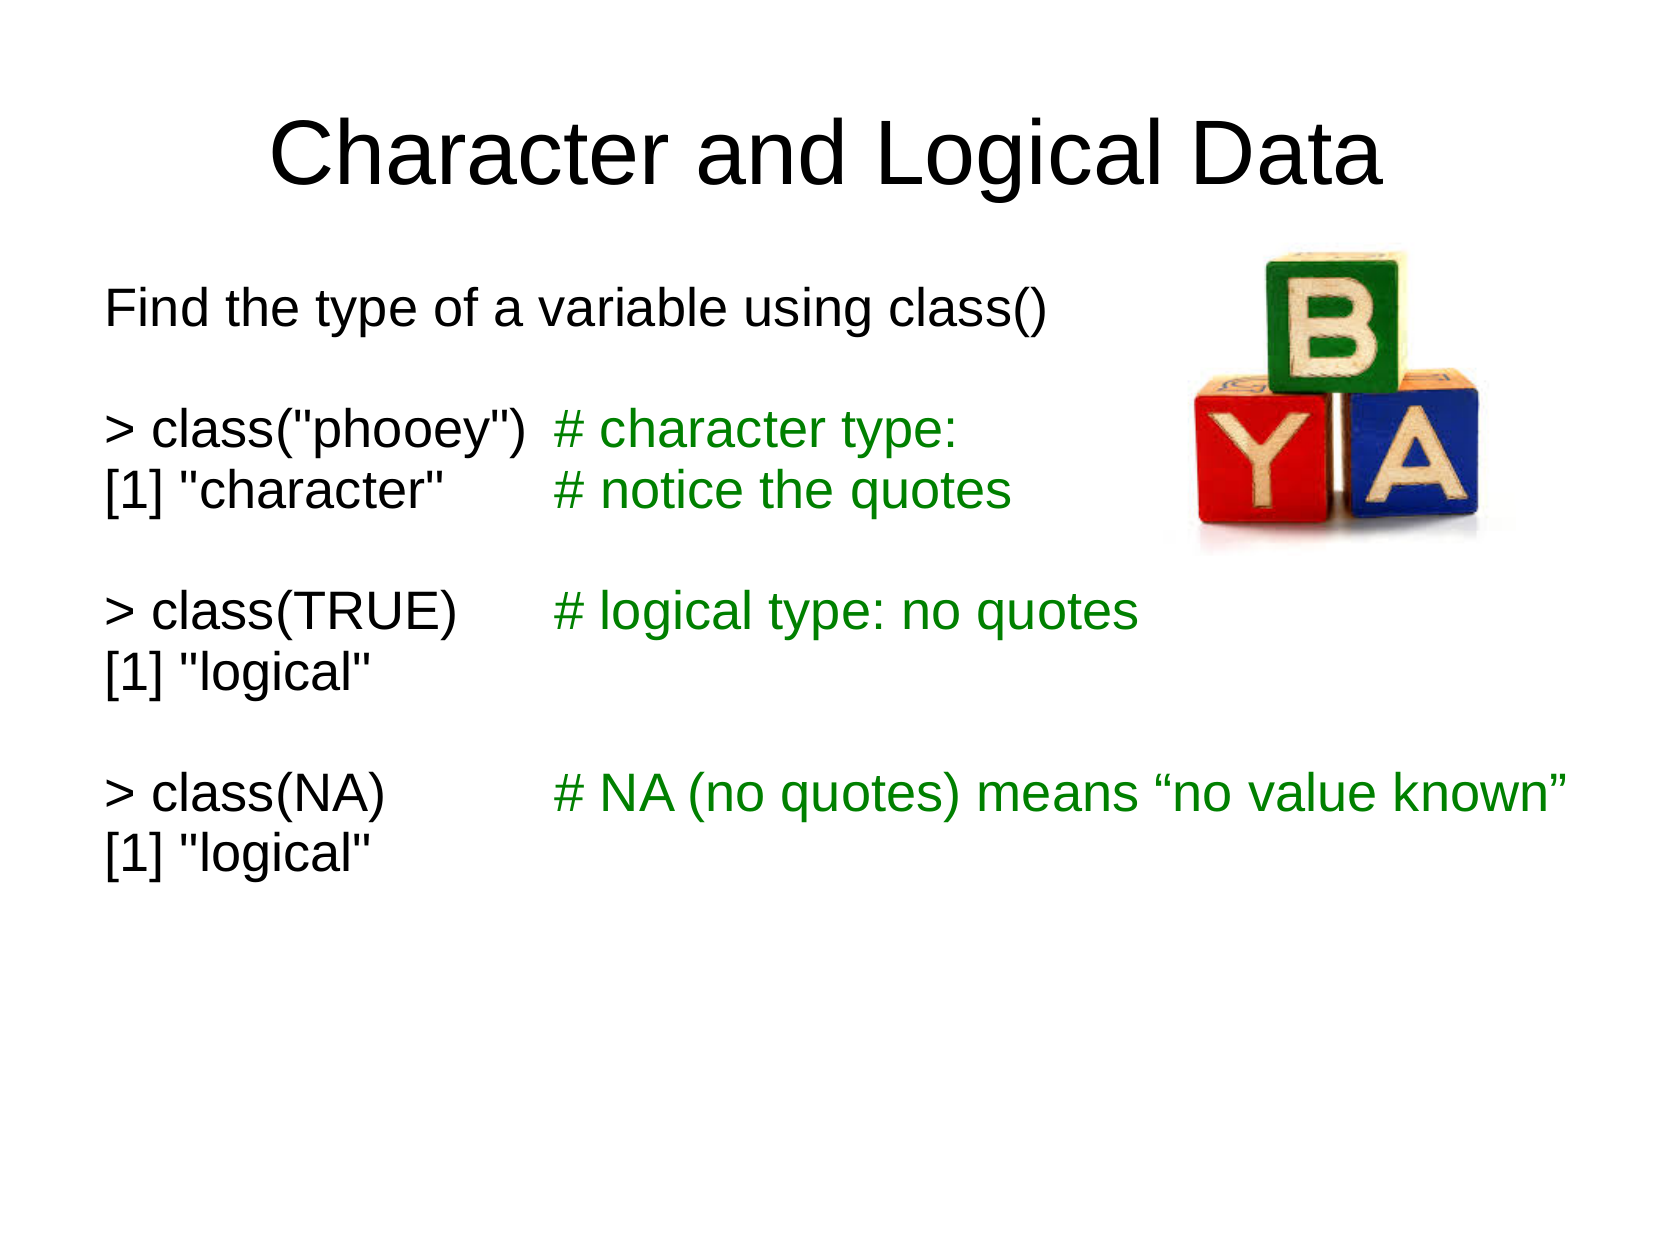

# Character and Logical Data
Find the type of a variable using class()
> class("phooey") 	# character type:
[1] "character"		# notice the quotes
> class(TRUE) 		# logical type: no quotes
[1] "logical"
> class(NA) 		# NA (no quotes) means “no value known”
[1] "logical"